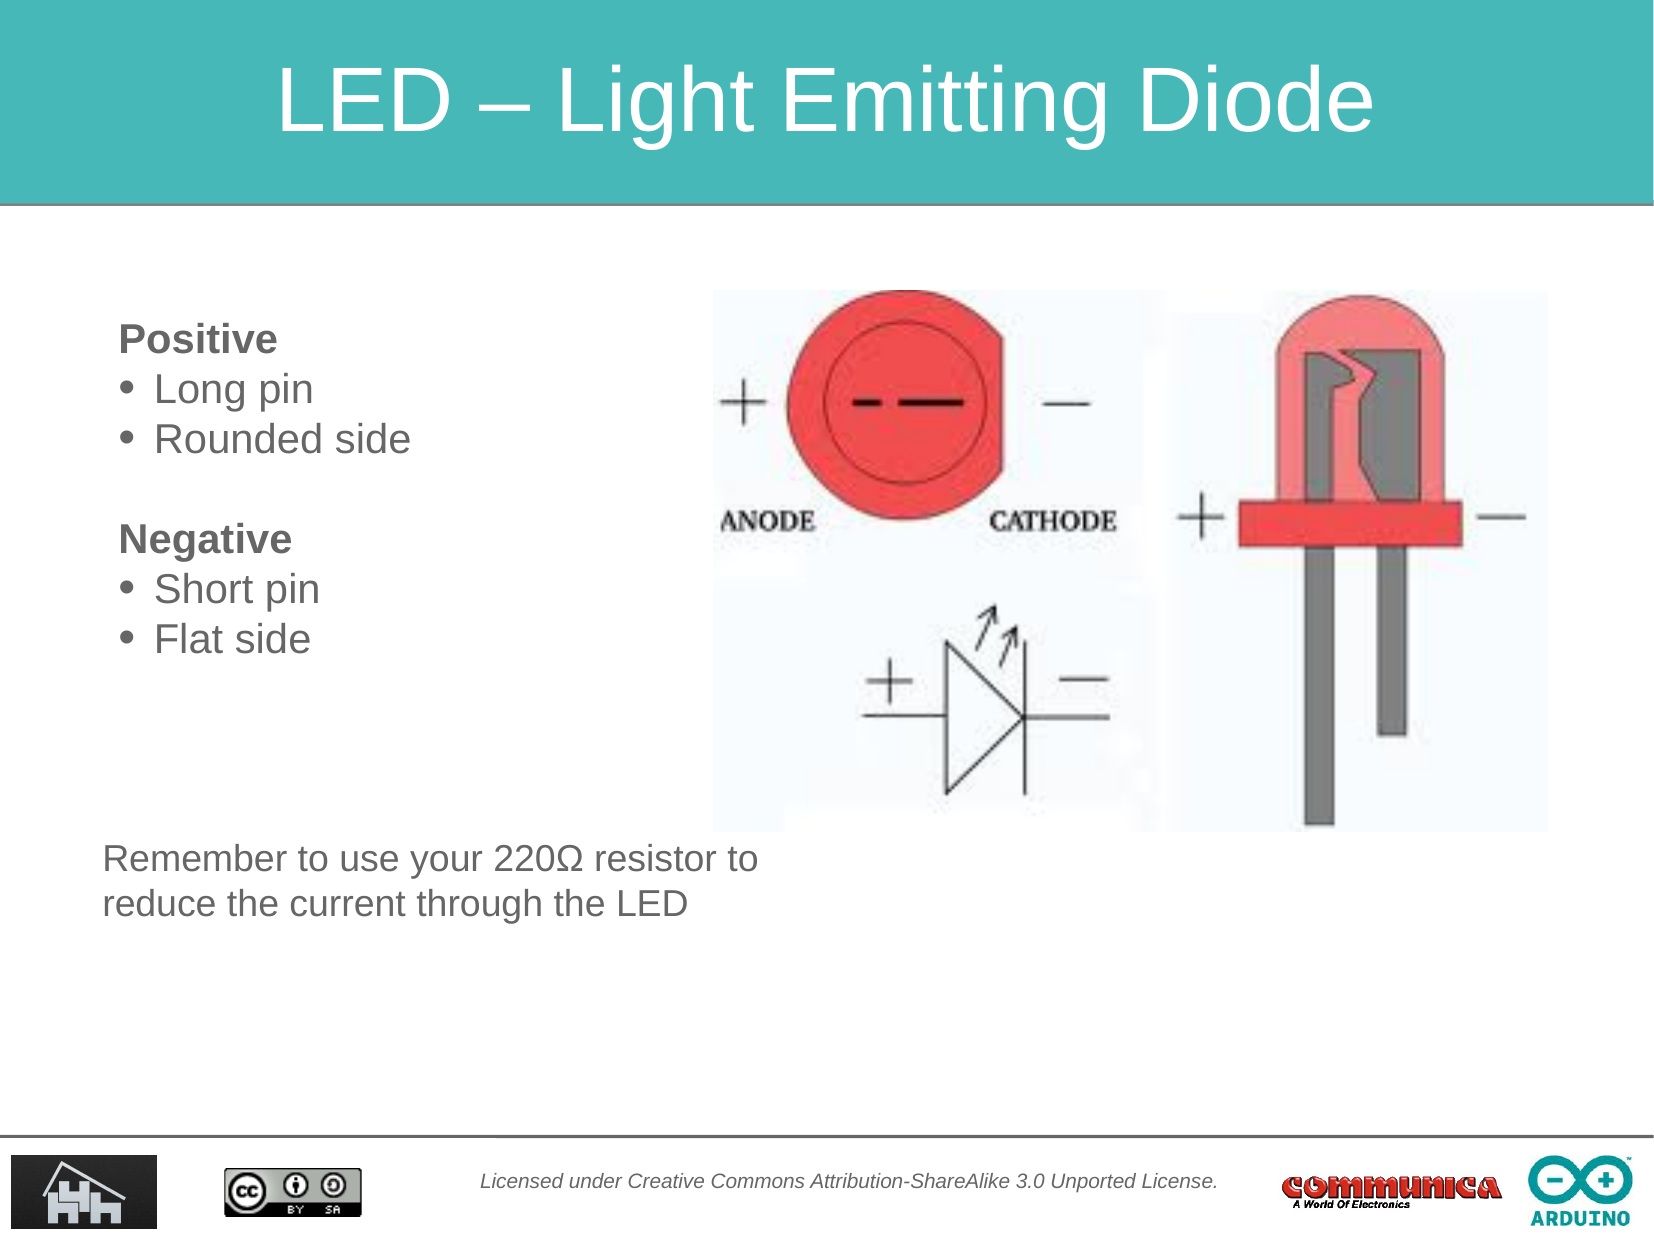

# LED – Light Emitting Diode
Positive
Long pin
Rounded side
Negative
Short pin
Flat side
Remember to use your 220Ω resistor to
reduce the current through the LED